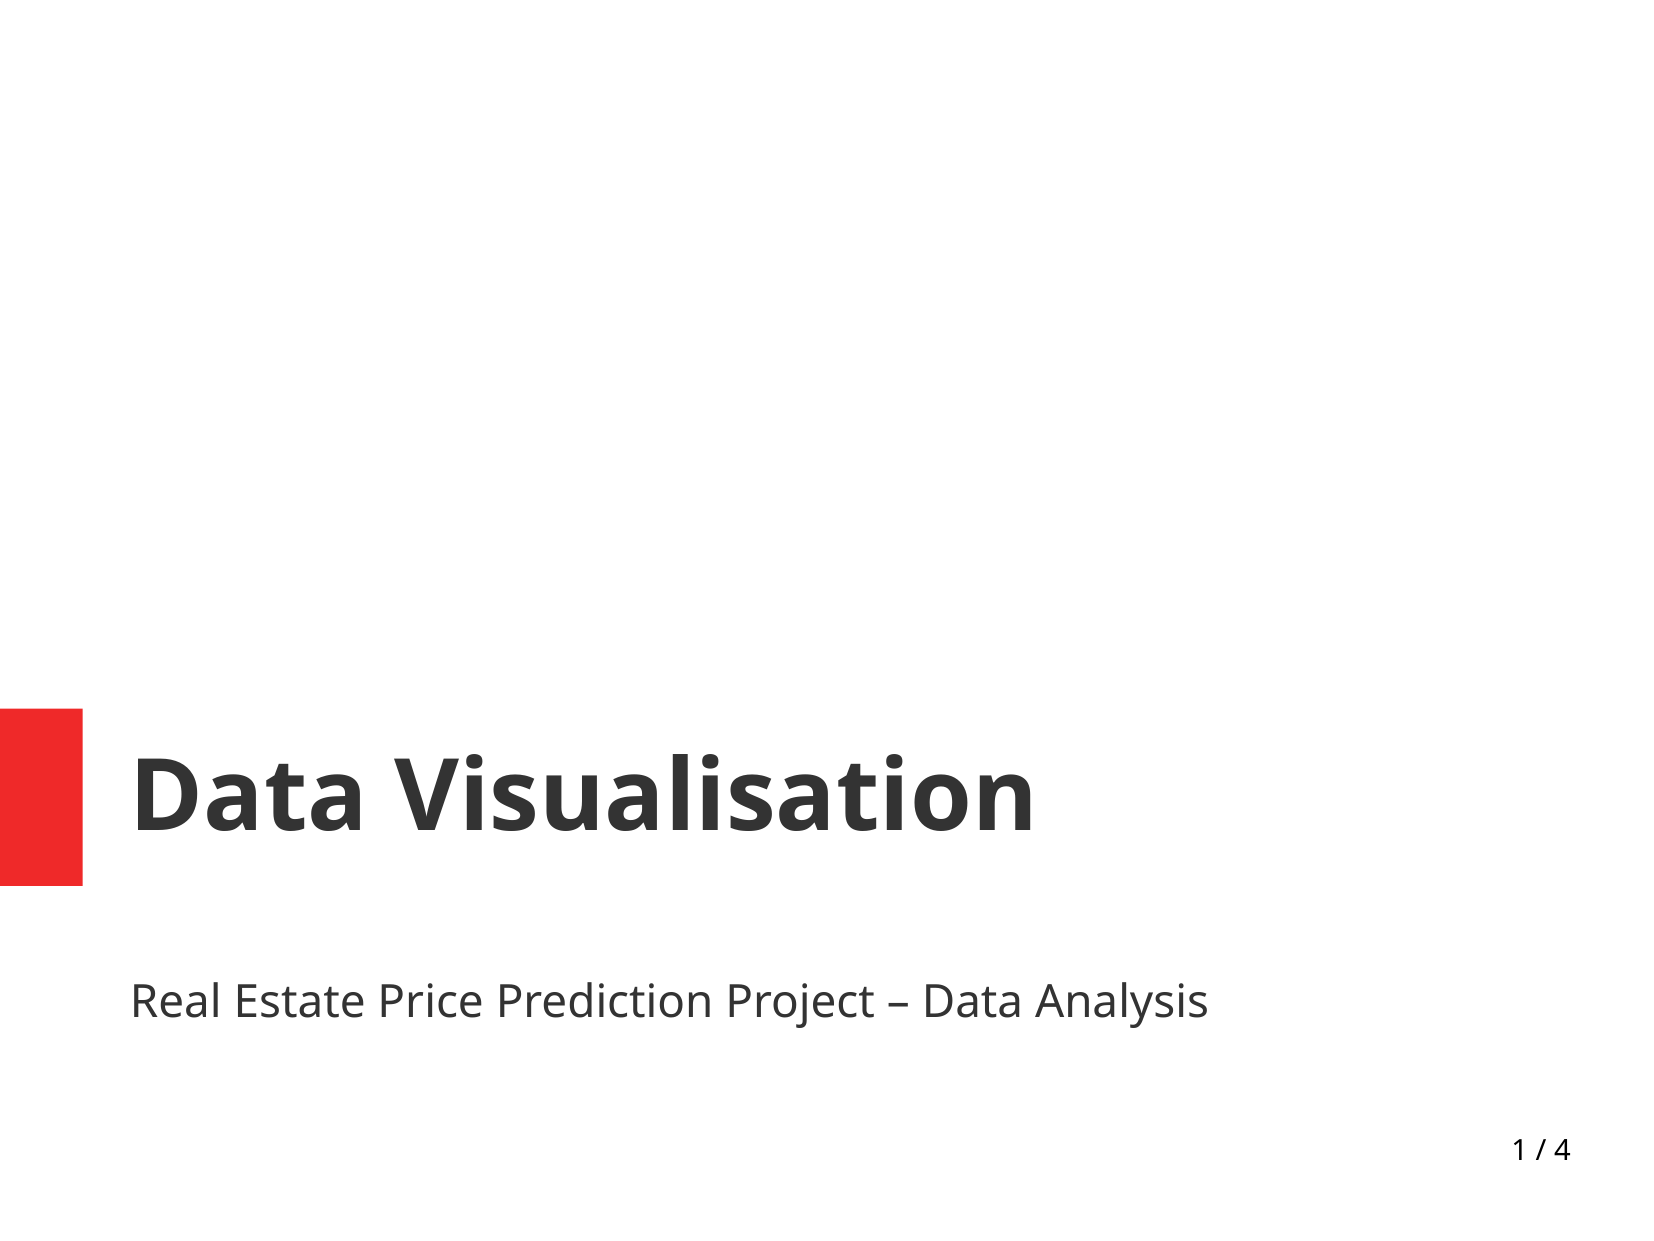

# Data Visualisation
Real Estate Price Prediction Project – Data Analysis
1